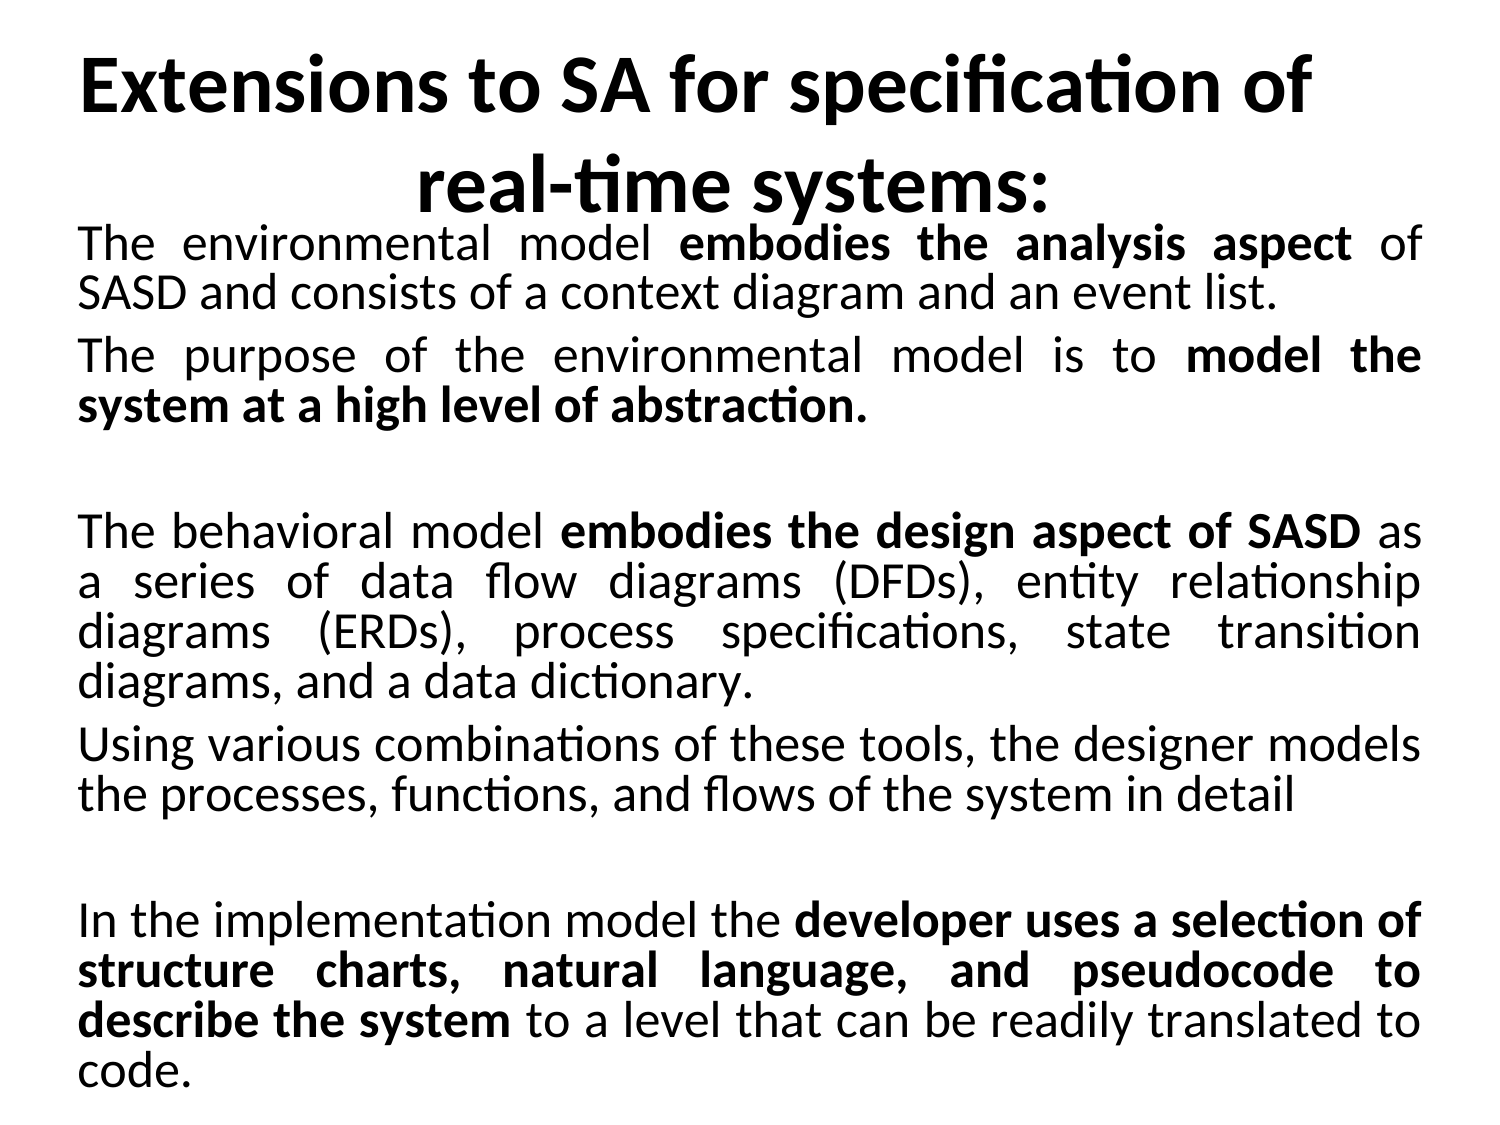

# Extensions to SA for specification of real-time systems:
The environmental model embodies the analysis aspect of SASD and consists of a context diagram and an event list.
The purpose of the environmental model is to model the system at a high level of abstraction.
The behavioral model embodies the design aspect of SASD as a series of data flow diagrams (DFDs), entity relationship diagrams (ERDs), process specifications, state transition diagrams, and a data dictionary.
Using various combinations of these tools, the designer models the processes, functions, and flows of the system in detail
In the implementation model the developer uses a selection of structure charts, natural language, and pseudocode to describe the system to a level that can be readily translated to code.